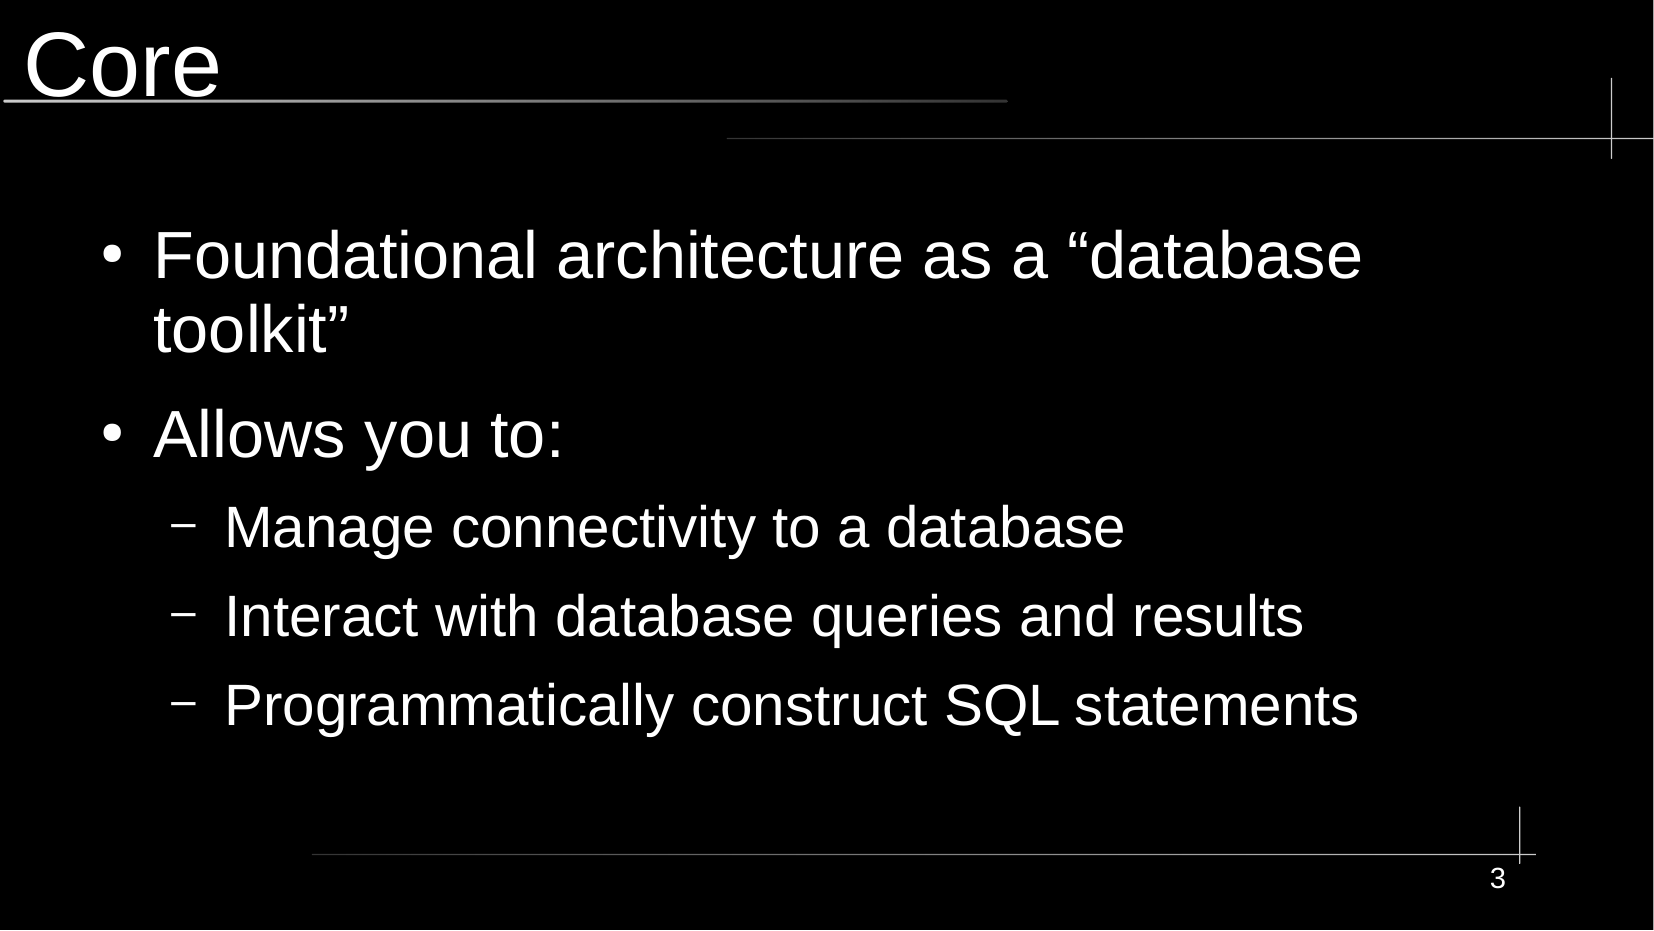

# Core
Foundational architecture as a “database toolkit”
Allows you to:
Manage connectivity to a database
Interact with database queries and results
Programmatically construct SQL statements
3